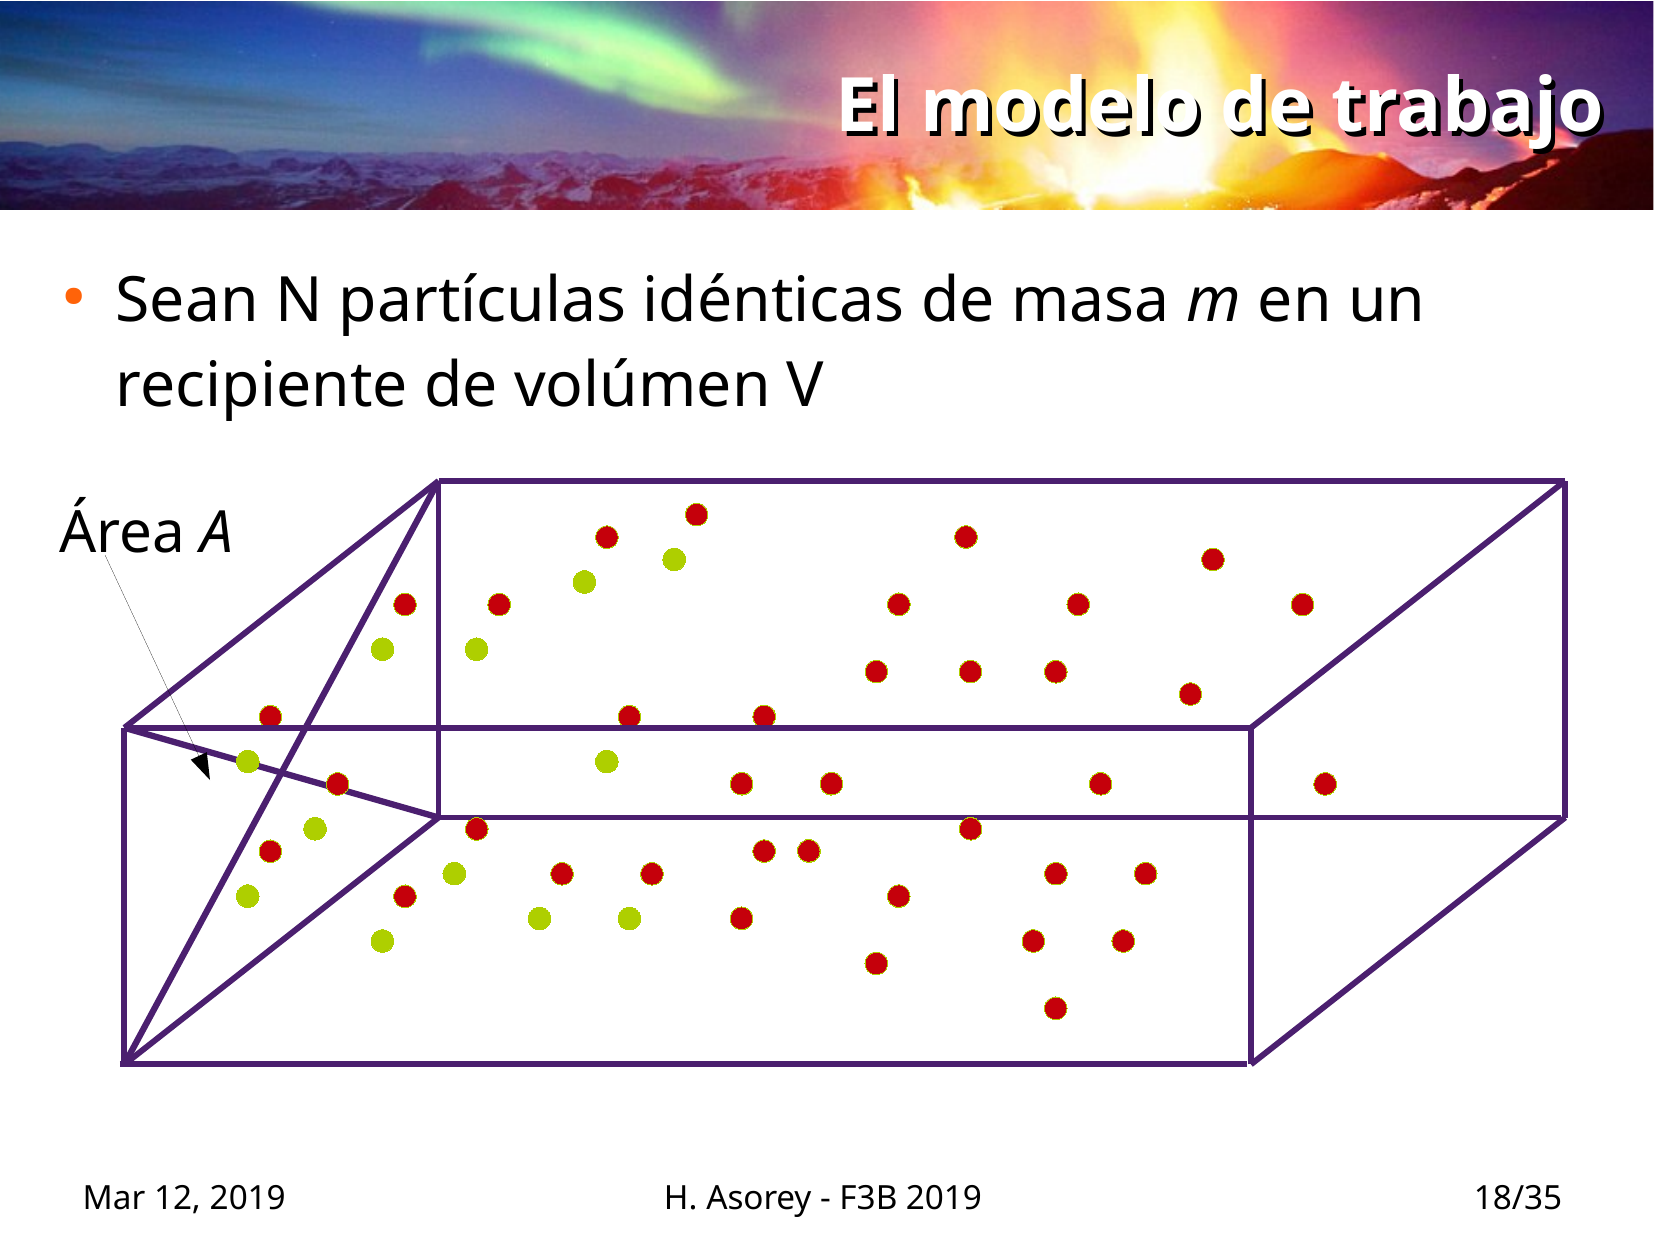

# El modelo de trabajo
Sean N partículas idénticas de masa m en un recipiente de volúmen V
Área A
Mar 12, 2019
H. Asorey - F3B 2019
18